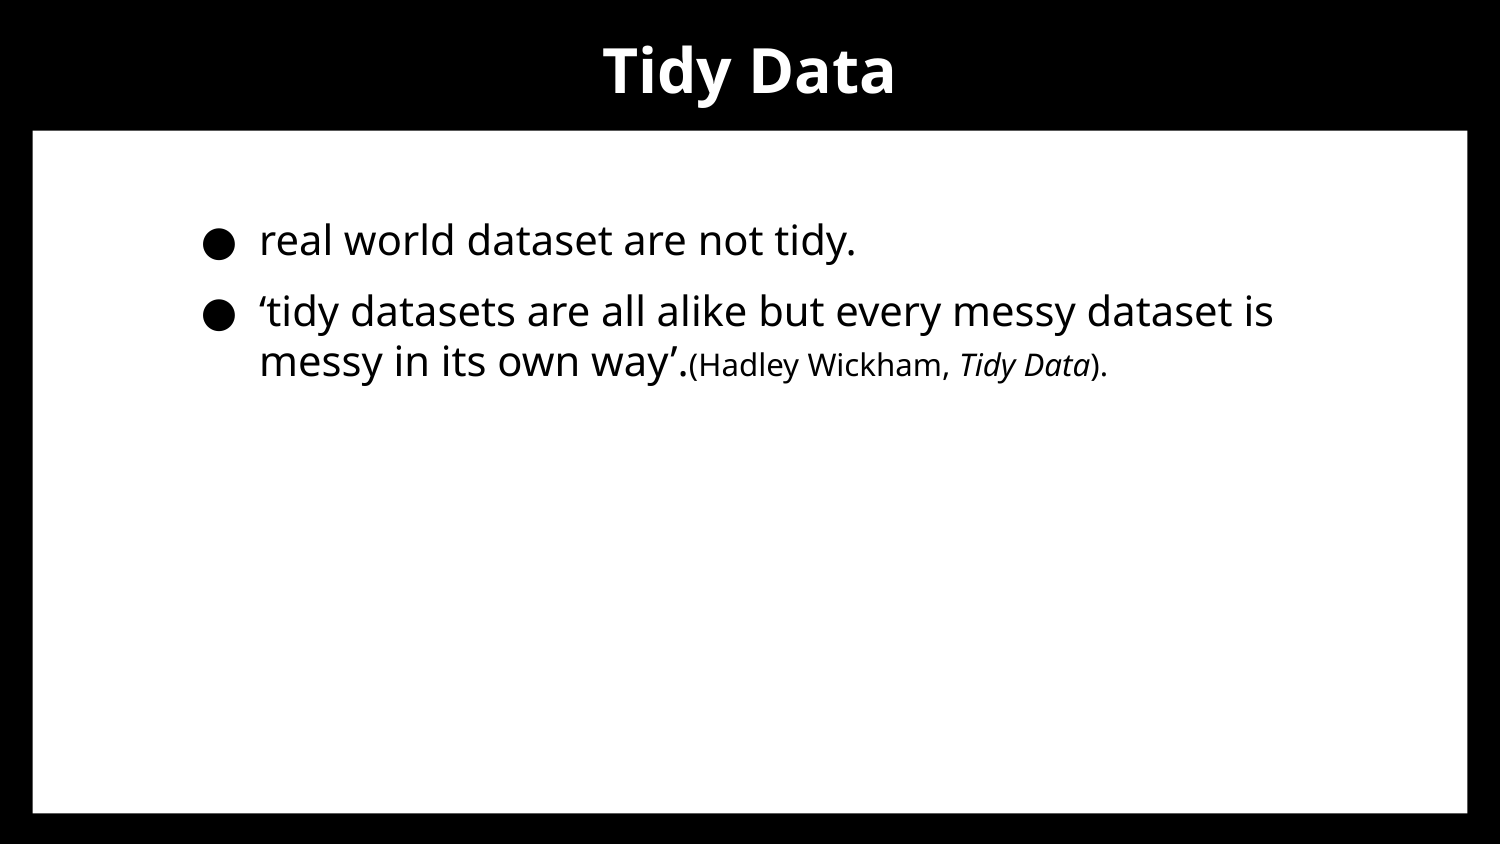

Tidy Data
real world dataset are not tidy.
‘tidy datasets are all alike but every messy dataset is messy in its own way’.(Hadley Wickham, Tidy Data).